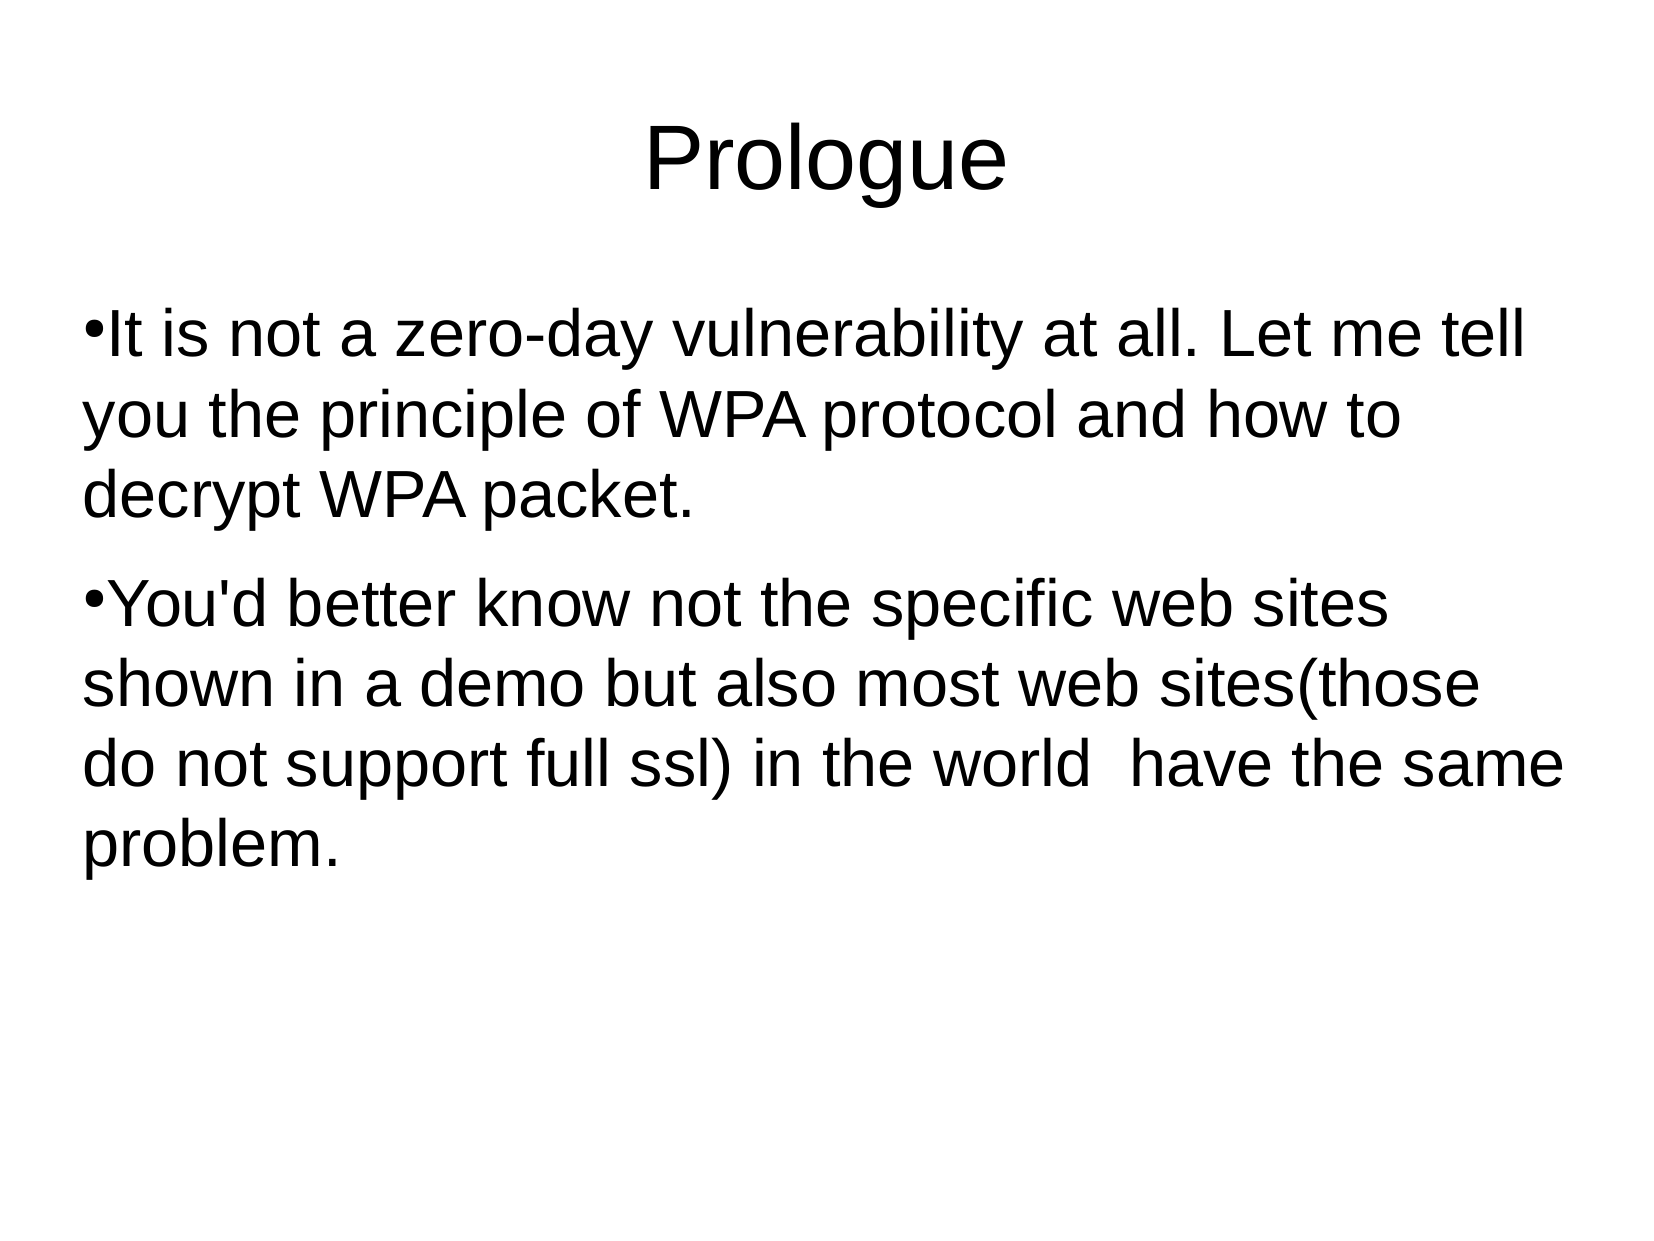

# Prologue
It is not a zero-day vulnerability at all. Let me tell you the principle of WPA protocol and how to decrypt WPA packet.
You'd better know not the specific web sites shown in a demo but also most web sites(those do not support full ssl) in the world have the same problem.